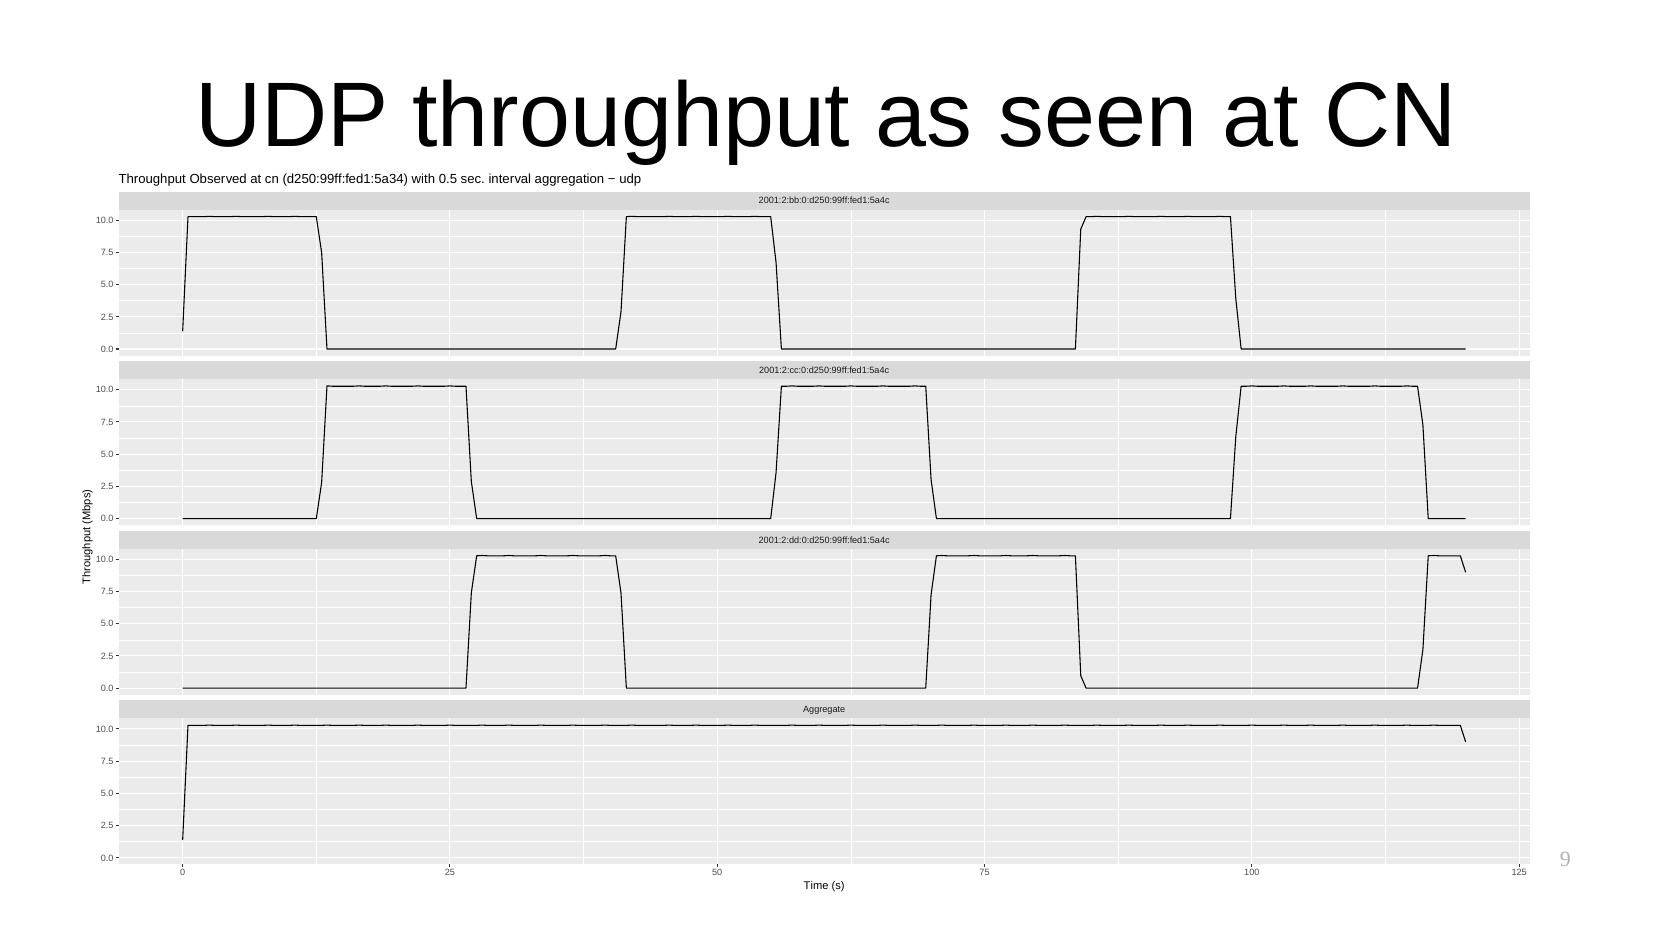

# UDP throughput as seen at CN
ILNP at IETF104 Hackathon, 23-24 Mar 2019, (c) Ryo Yanagida & Saleem Bhatti
9